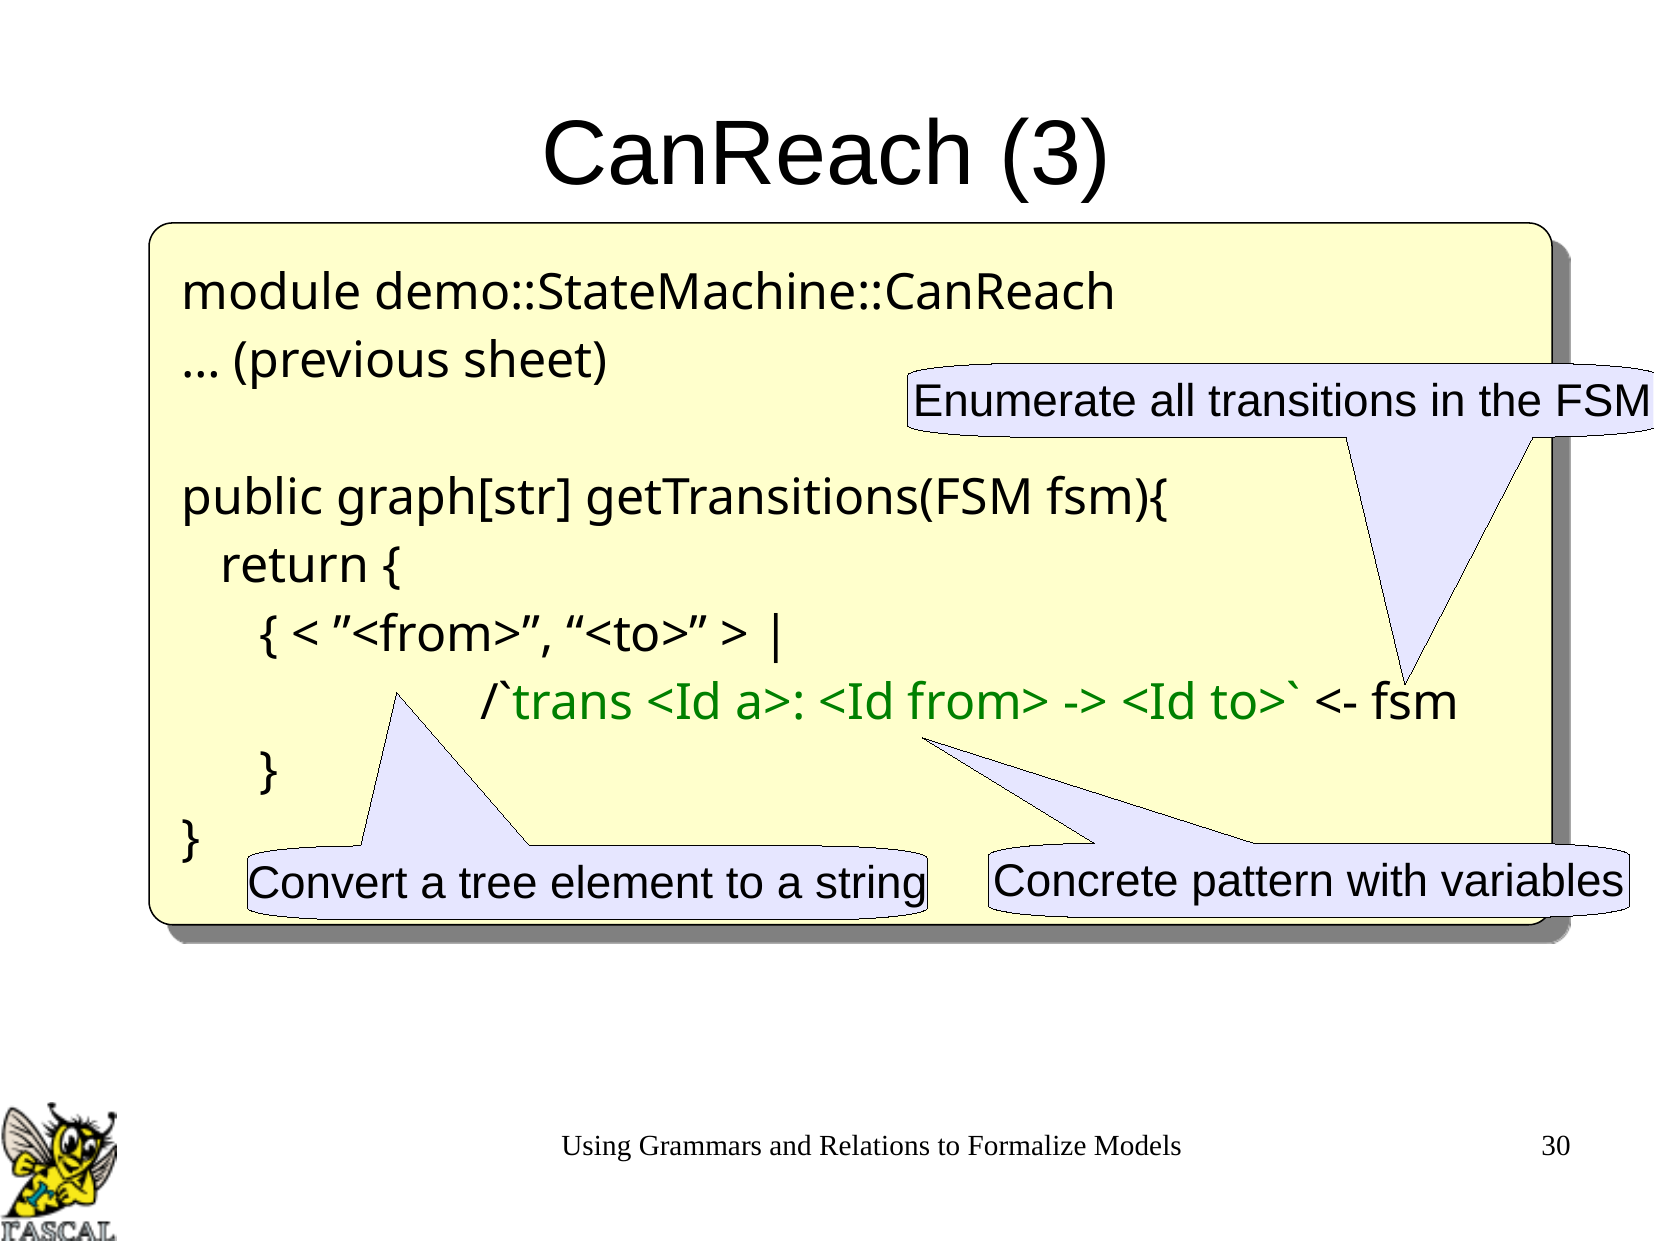

# CanReach (3)
module demo::StateMachine::CanReach
… (previous sheet)
public graph[str] getTransitions(FSM fsm){
 return {
 { < ”<from>”, “<to>” > |
 /`trans <Id a>: <Id from> -> <Id to>` <- fsm
 }
}
Enumerate all transitions in the FSM
Concrete pattern with variables
Convert a tree element to a string
30